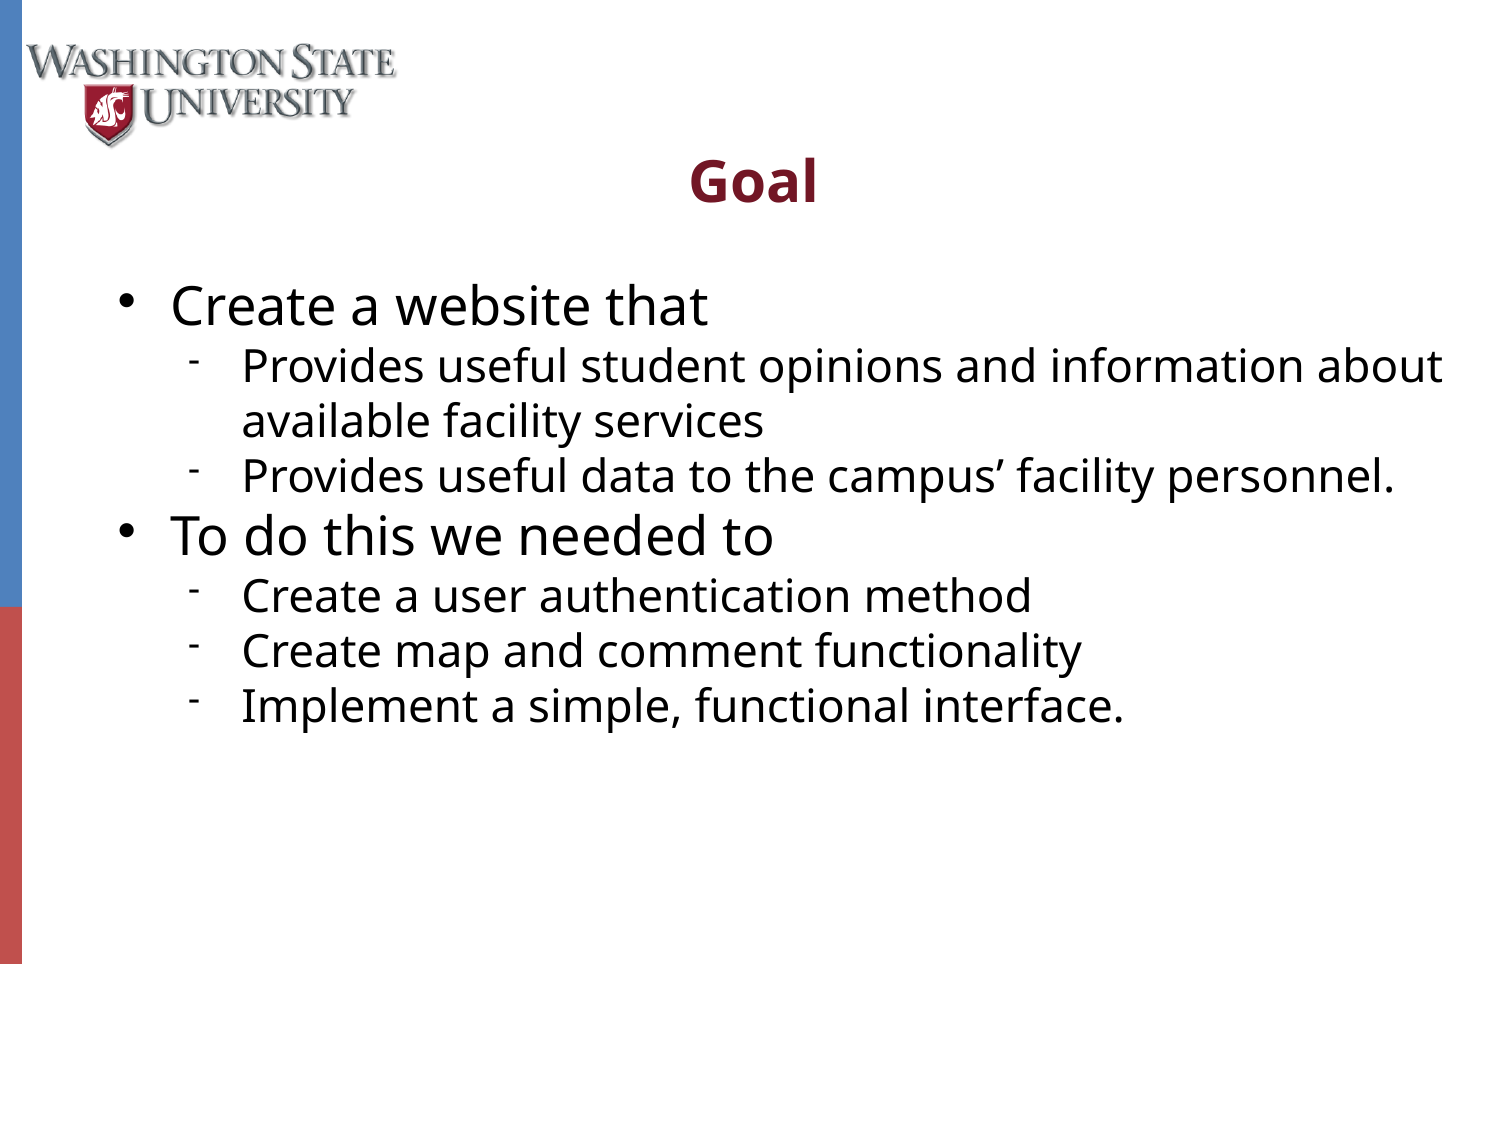

Goal
Create a website that
Provides useful student opinions and information about available facility services
Provides useful data to the campus’ facility personnel.
To do this we needed to
Create a user authentication method
Create map and comment functionality
Implement a simple, functional interface.